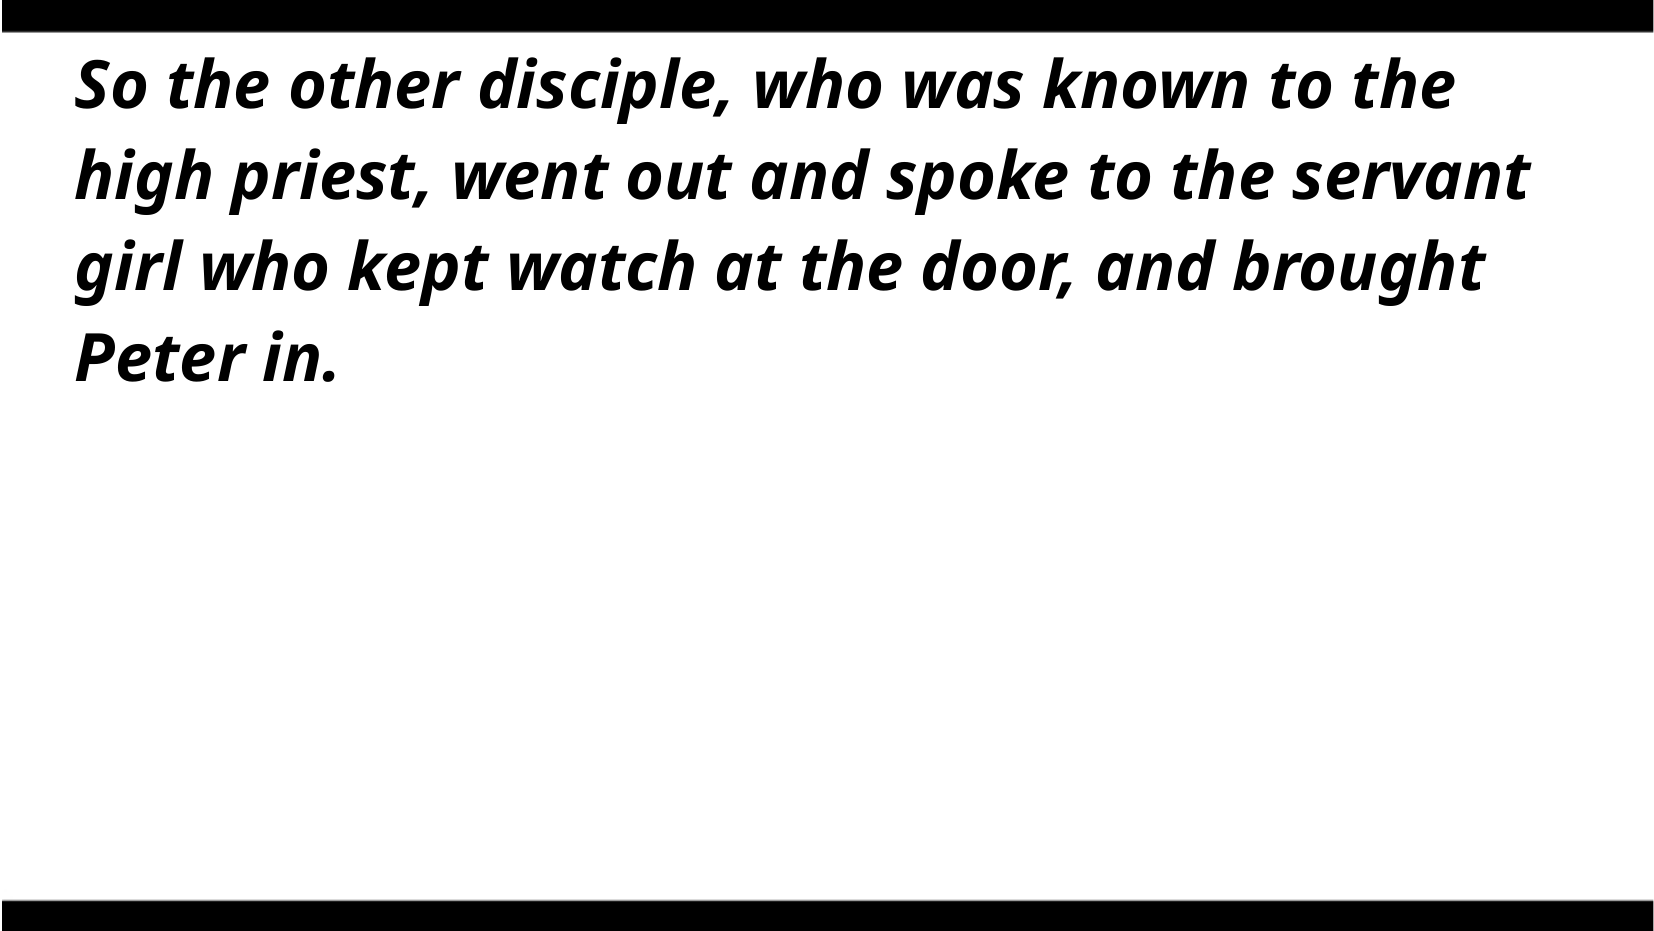

So the other disciple, who was known to the high priest, went out and spoke to the servant girl who kept watch at the door, and brought Peter in.